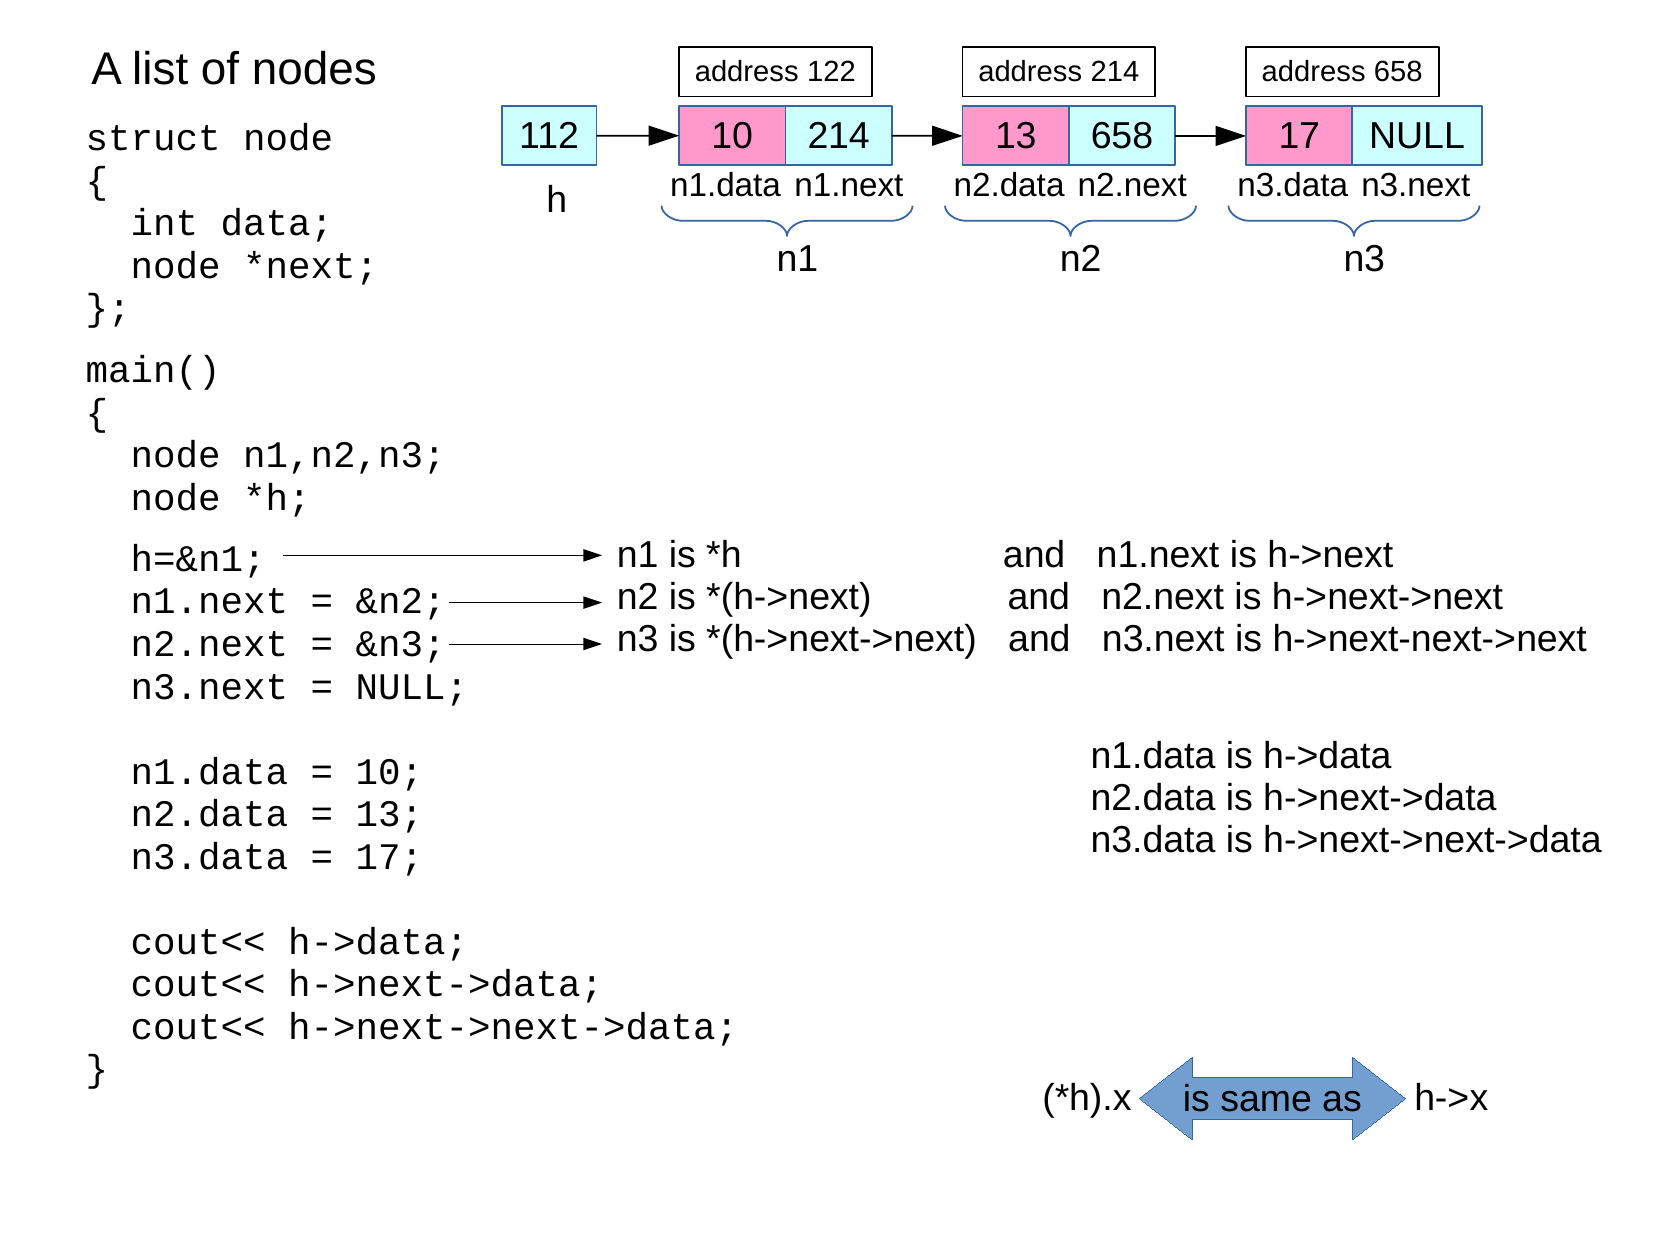

A list of nodes
address 122
address 214
address 658
112
10
214
13
658
17
NULL
struct node
{
 int data;
 node *next;
};
main()
{
 node n1,n2,n3;
 node *h;
 h=&n1;
 n1.next = &n2;
 n2.next = &n3;
 n3.next = NULL;
 n1.data = 10;
 n2.data = 13;
 n3.data = 17;
 cout<< h->data;
 cout<< h->next->data;
 cout<< h->next->next->data;
}
n1.data
n1.next
n2.data
n2.next
n3.data
n3.next
h
n1
n2
n3
n1 is *h and n1.next is h->next
n2 is *(h->next) and n2.next is h->next->next
n3 is *(h->next->next) and n3.next is h->next-next->next
n1.data is h->data
n2.data is h->next->data
n3.data is h->next->next->data
is same as
(*h).x
h->x